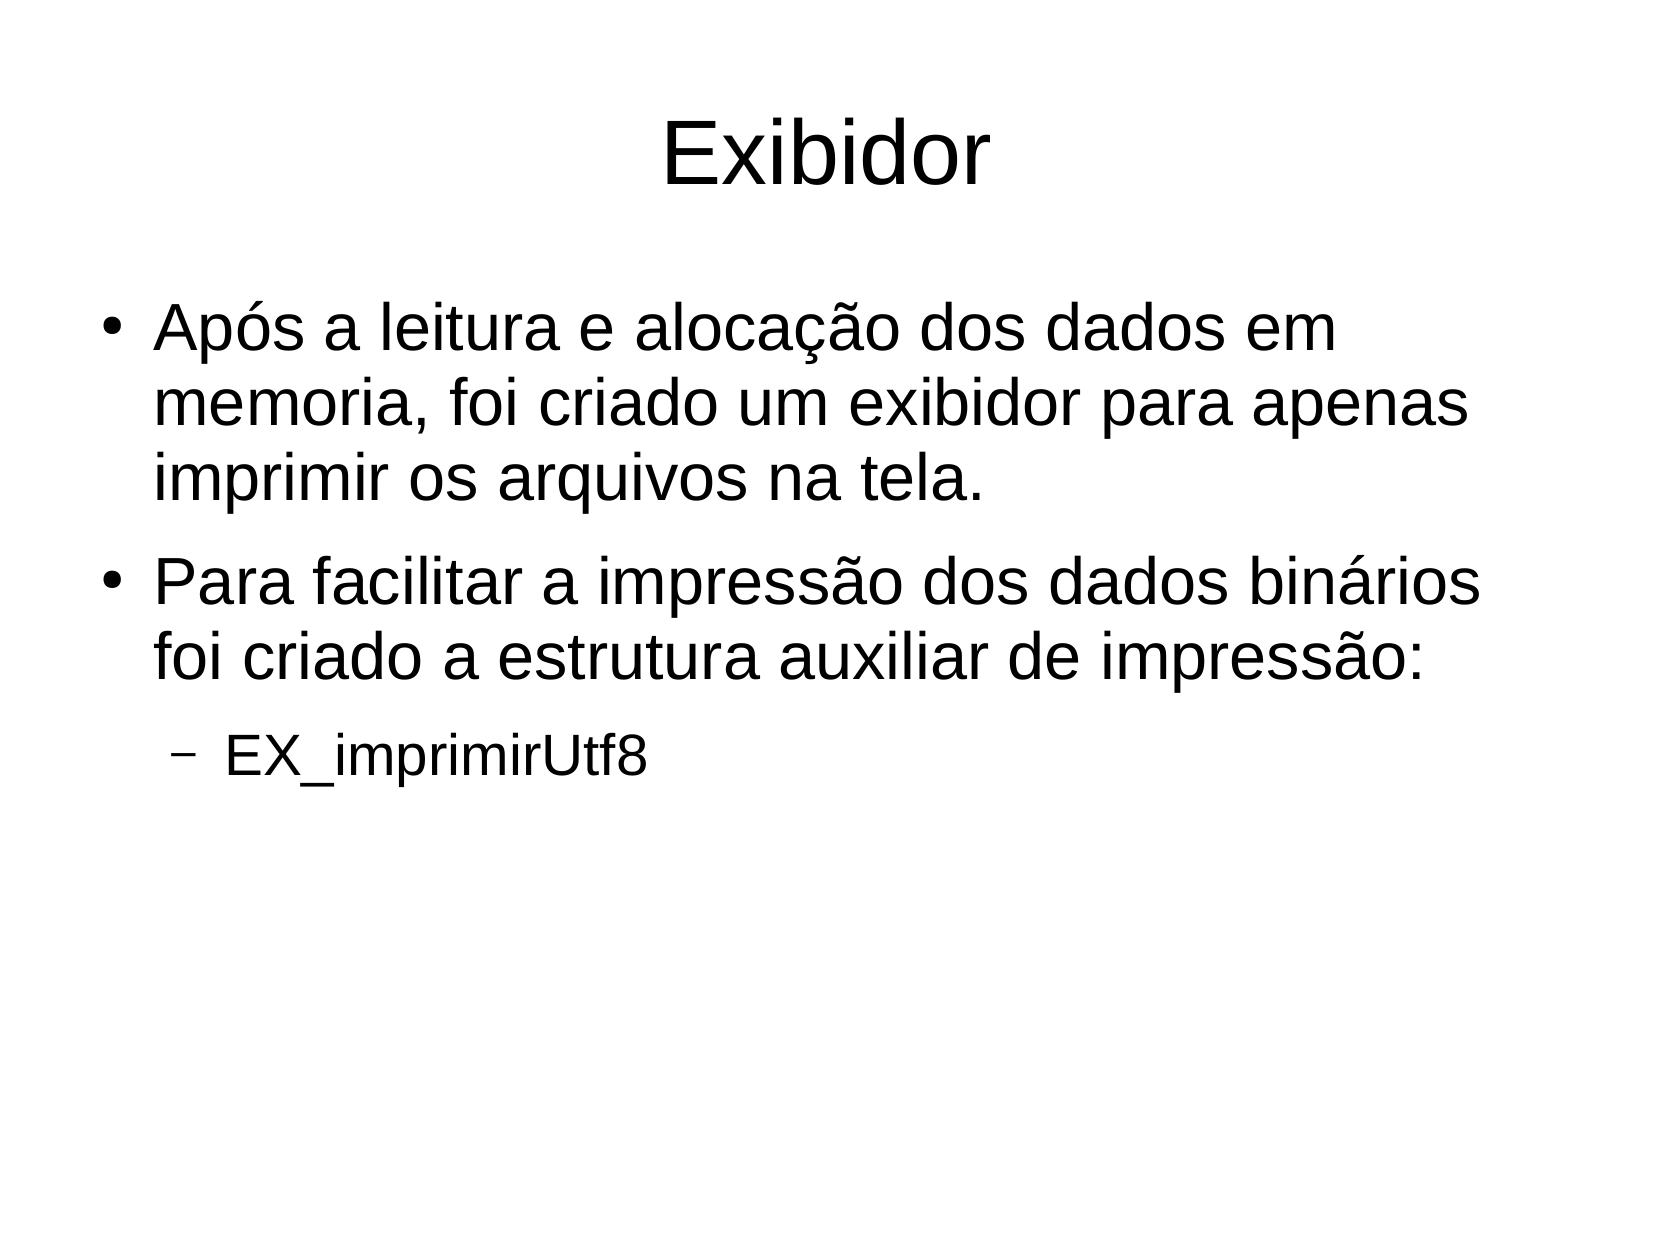

# Exibidor
Após a leitura e alocação dos dados em memoria, foi criado um exibidor para apenas imprimir os arquivos na tela.
Para facilitar a impressão dos dados binários foi criado a estrutura auxiliar de impressão:
EX_imprimirUtf8